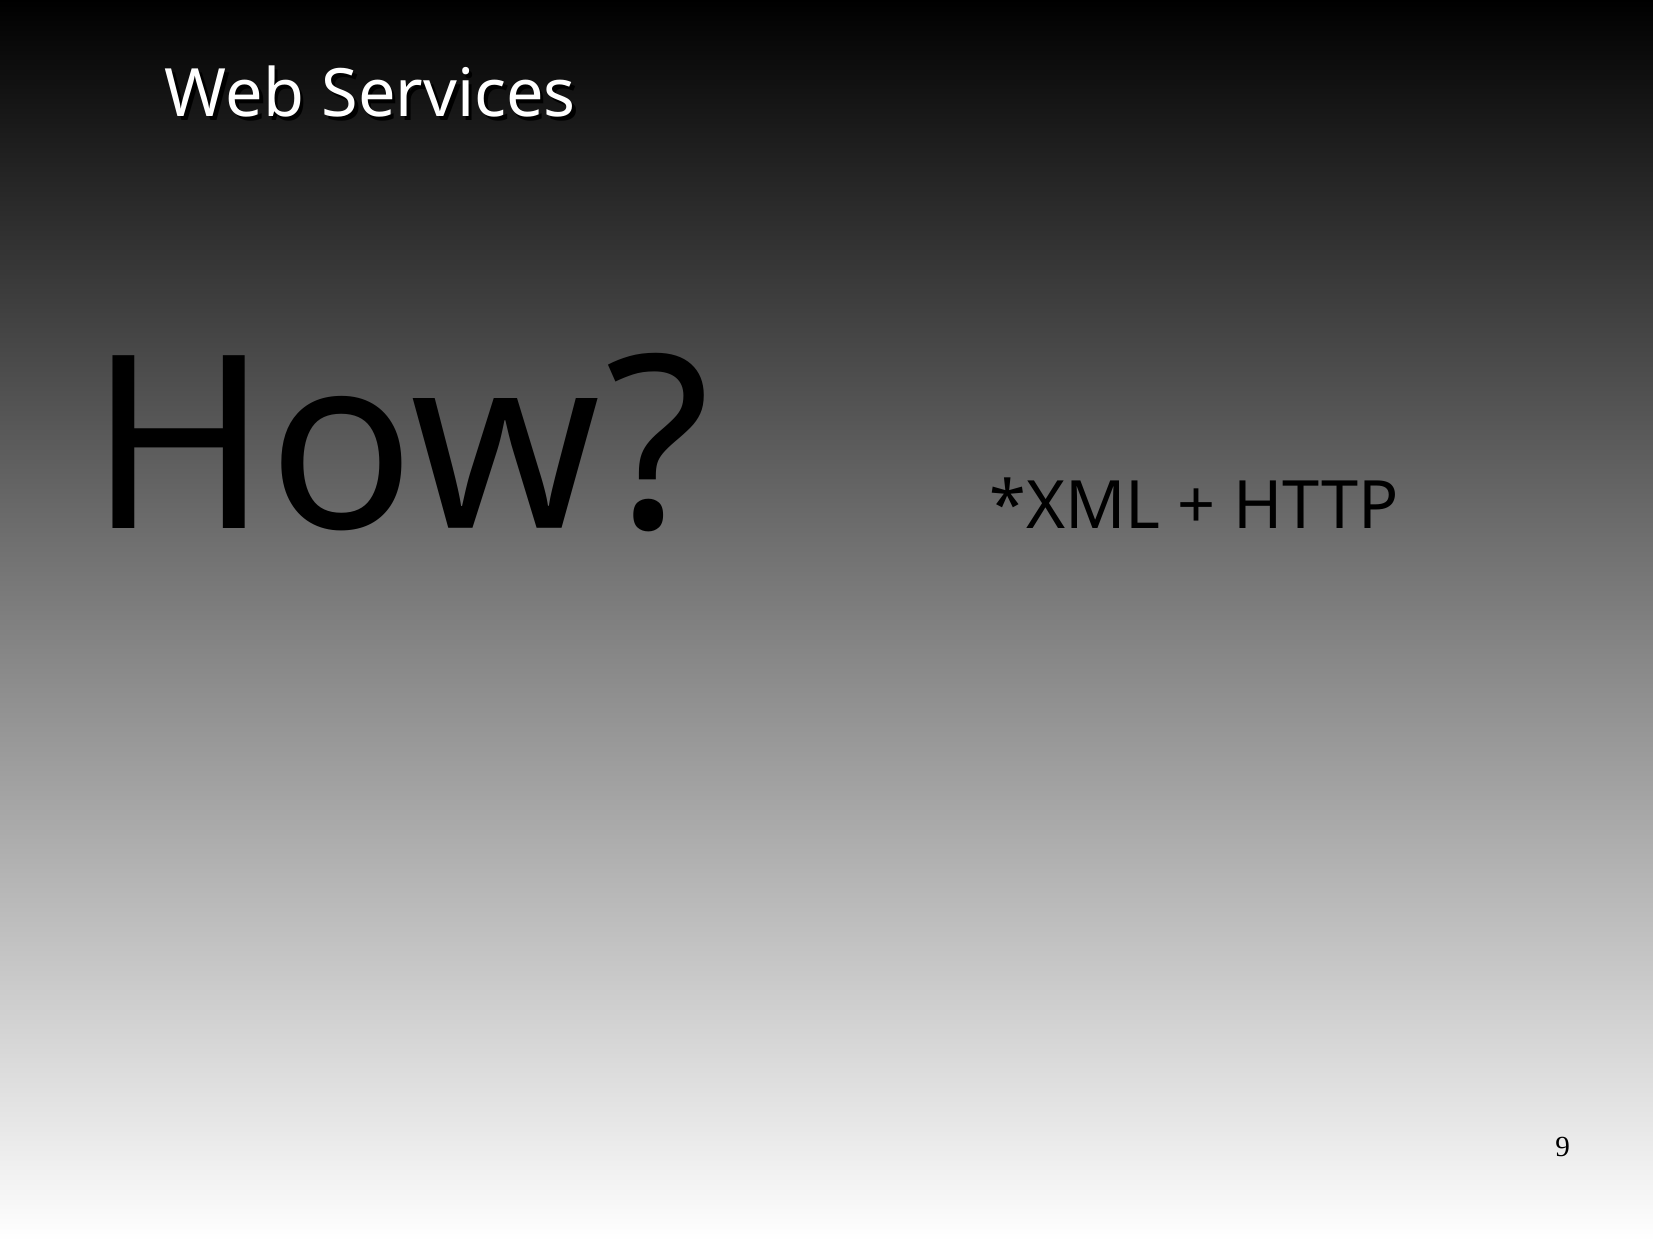

Web Services
How?
*XML + HTTP
9